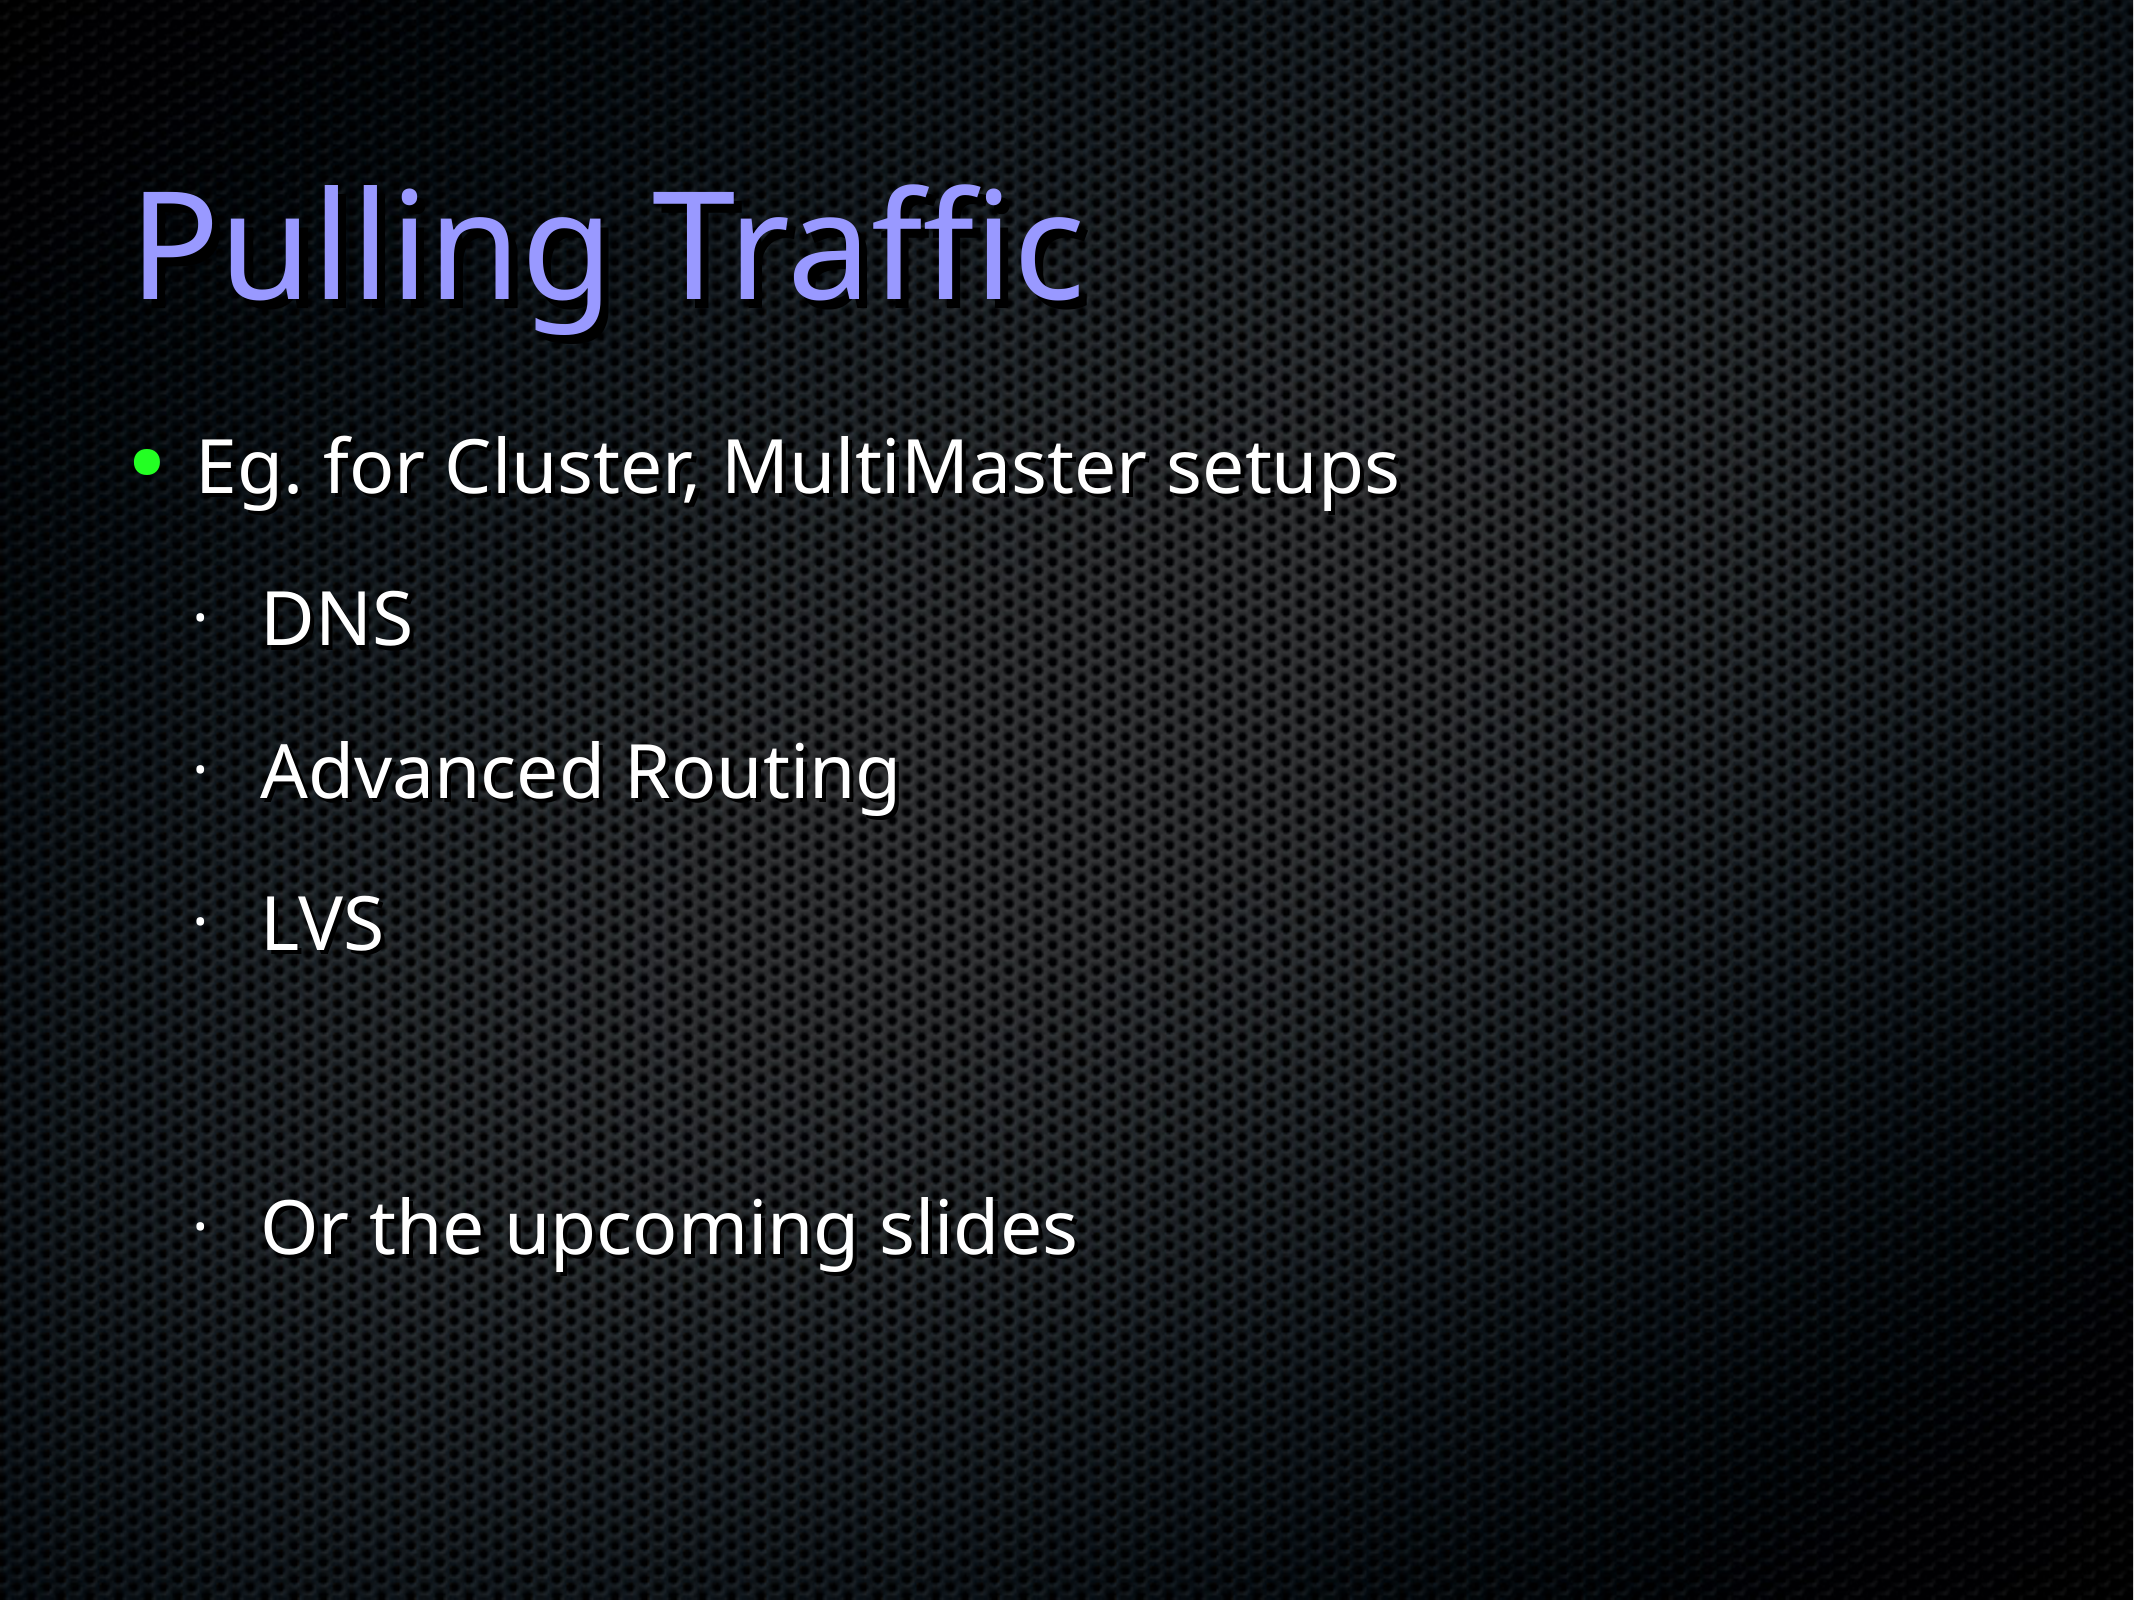

# Pulling Traffic
Eg. for Cluster, MultiMaster setups
DNS
Advanced Routing
LVS
Or the upcoming slides